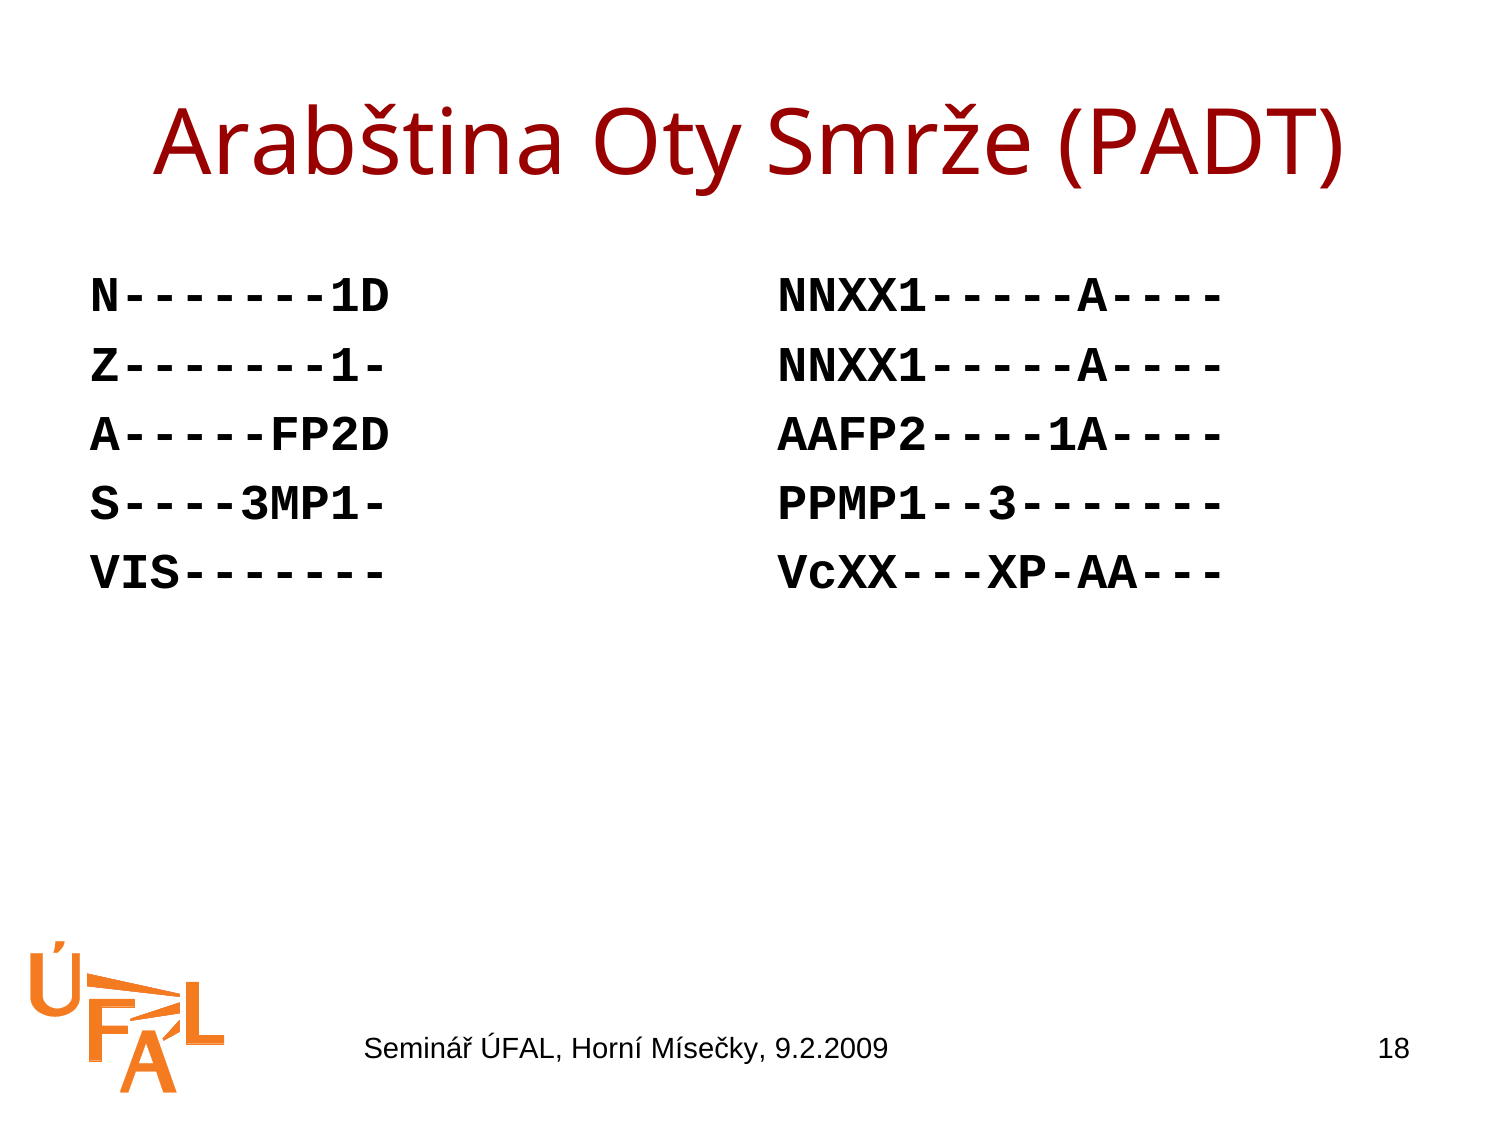

# Arabština Oty Smrže (PADT)
N-------1D
Z-------1-
A-----FP2D
S----3MP1-
VIS-------
NNXX1-----A----
NNXX1-----A----
AAFP2----1A----
PPMP1--3-------
VcXX---XP-AA---
Seminář ÚFAL, Horní Mísečky, 9.2.2009
18